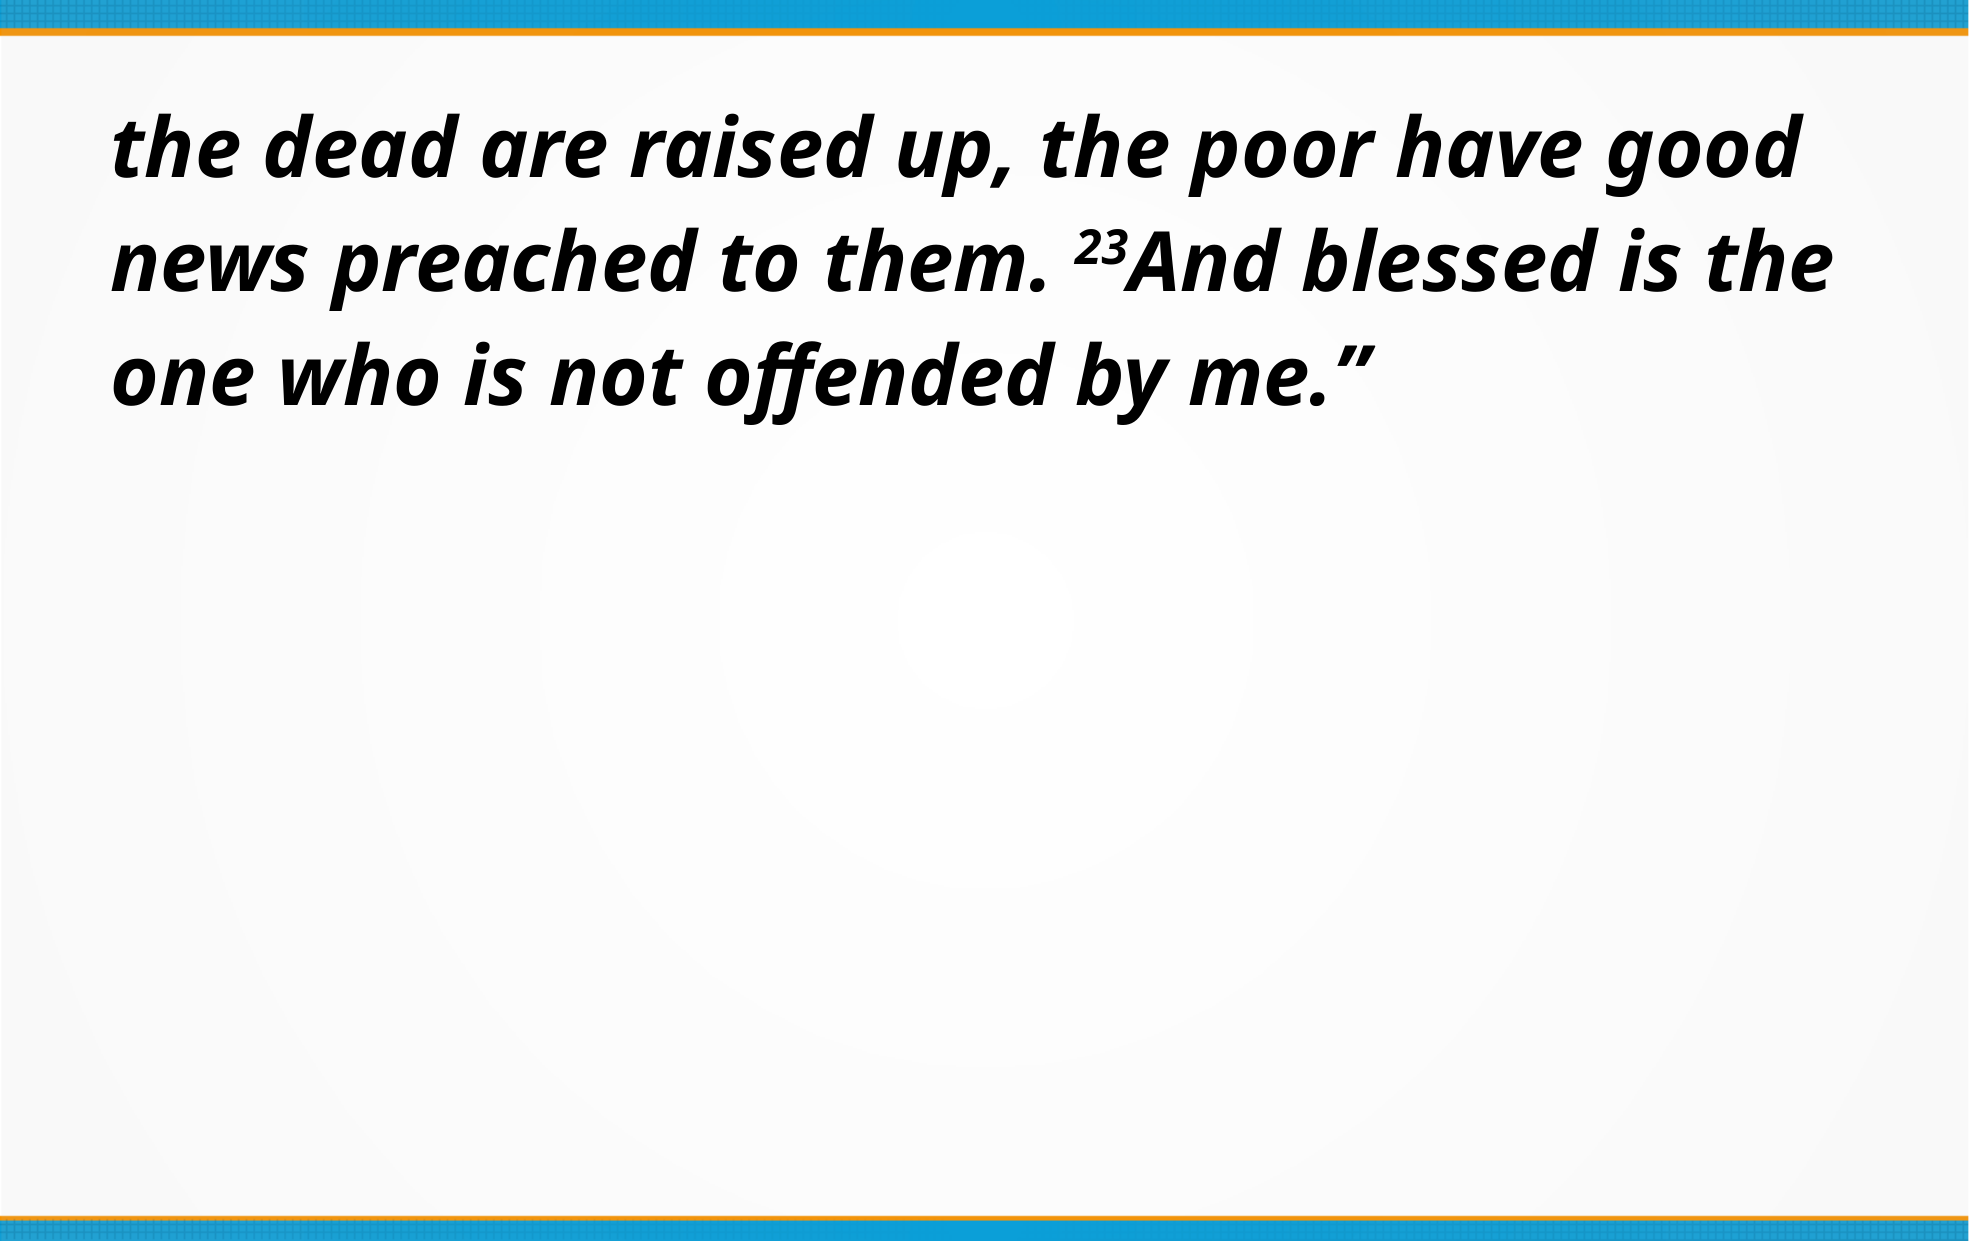

# the dead are raised up, the poor have good news preached to them. 23And blessed is the one who is not offended by me.”